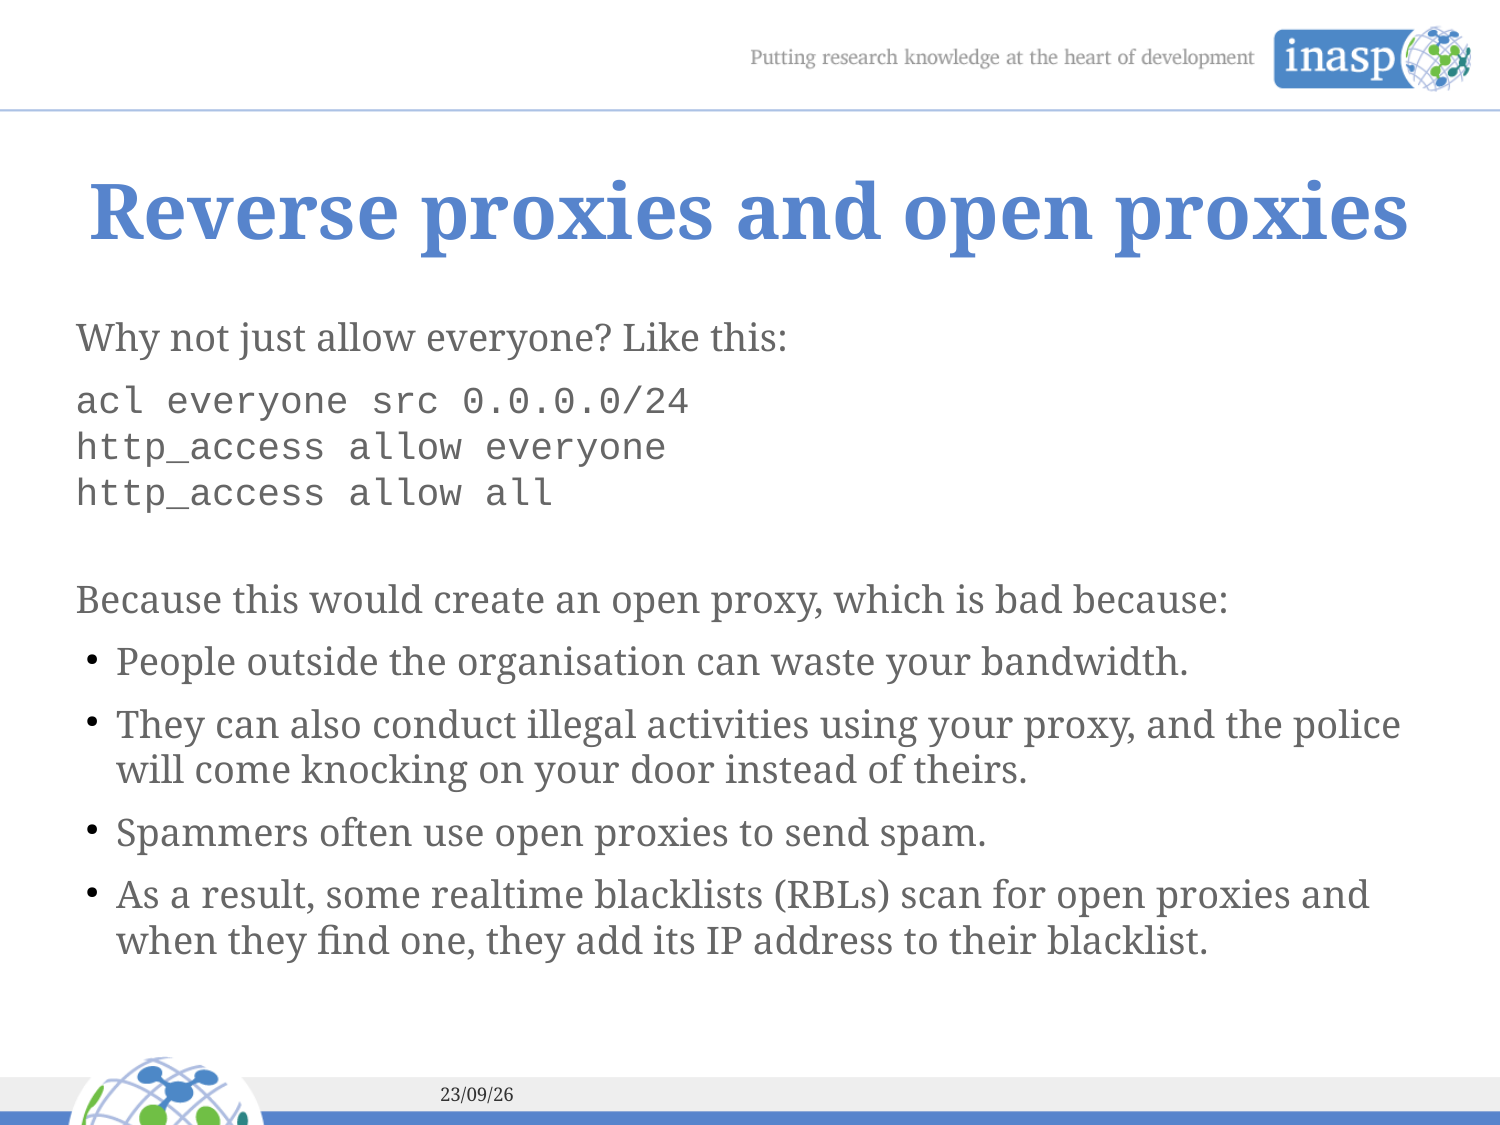

# Reverse proxies and open proxies
Why not just allow everyone? Like this:
acl everyone src 0.0.0.0/24
http_access allow everyone
http_access allow all
Because this would create an open proxy, which is bad because:
People outside the organisation can waste your bandwidth.
They can also conduct illegal activities using your proxy, and the police will come knocking on your door instead of theirs.
Spammers often use open proxies to send spam.
As a result, some realtime blacklists (RBLs) scan for open proxies and when they find one, they add its IP address to their blacklist.